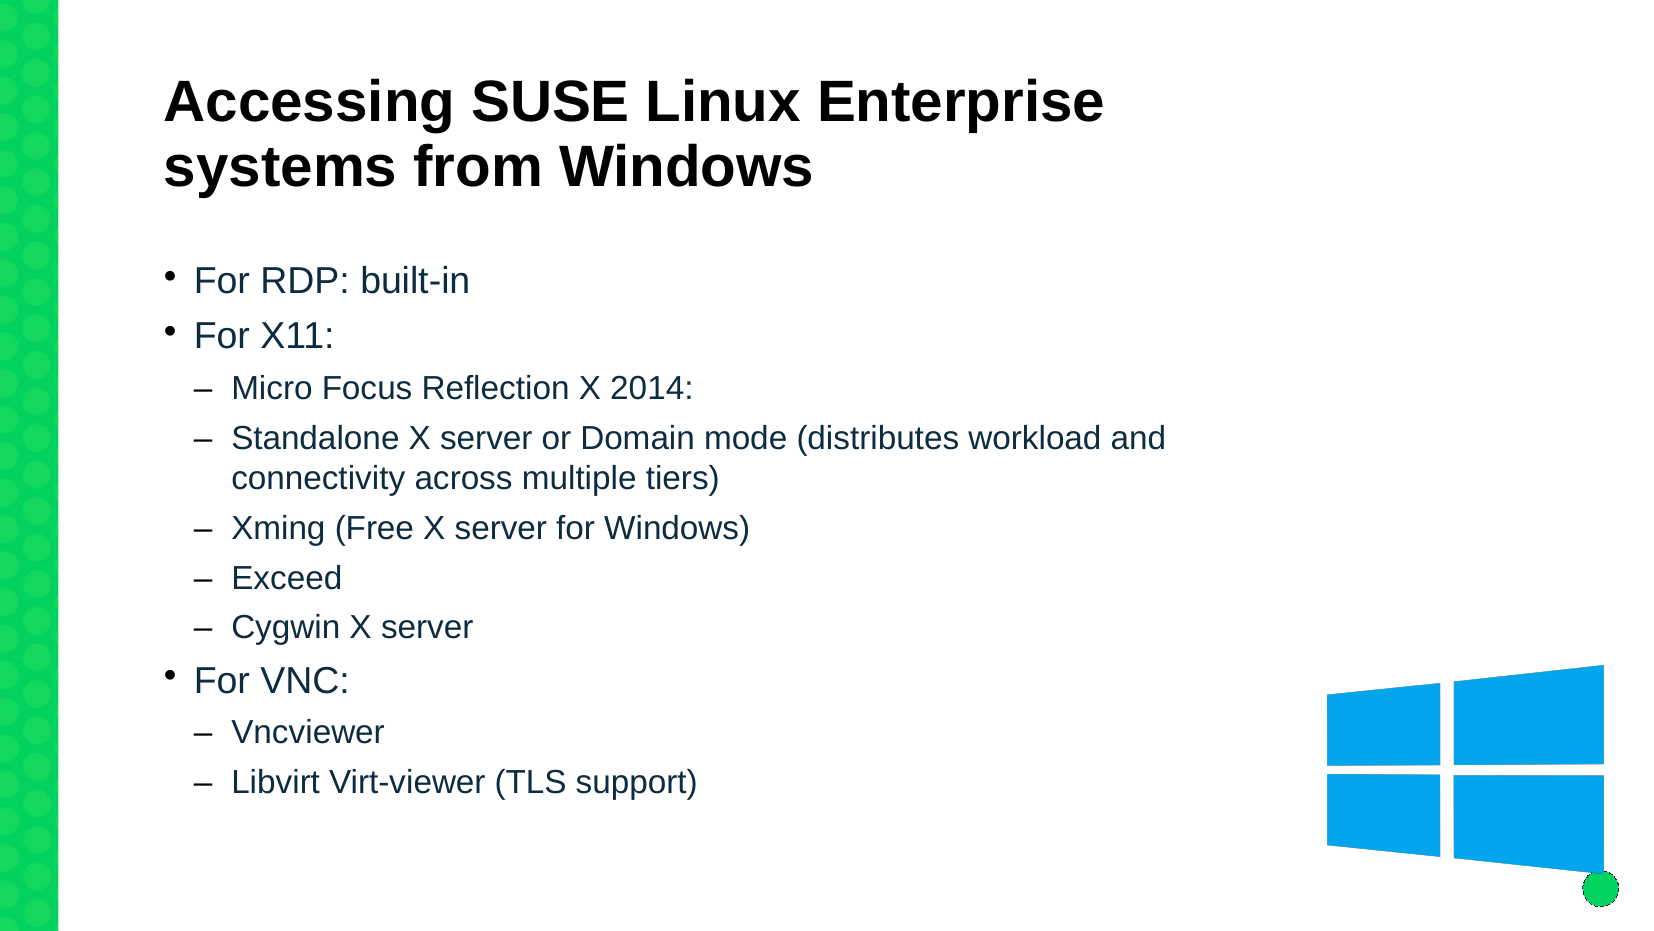

# Accessing SUSE Linux Enterprise systems from Windows
For RDP: built-in
For X11:
Micro Focus Reflection X 2014:
Standalone X server or Domain mode (distributes workload and
connectivity across multiple tiers)
Xming (Free X server for Windows)
Exceed
Cygwin X server
For VNC:
Vncviewer
Libvirt Virt-viewer (TLS support)